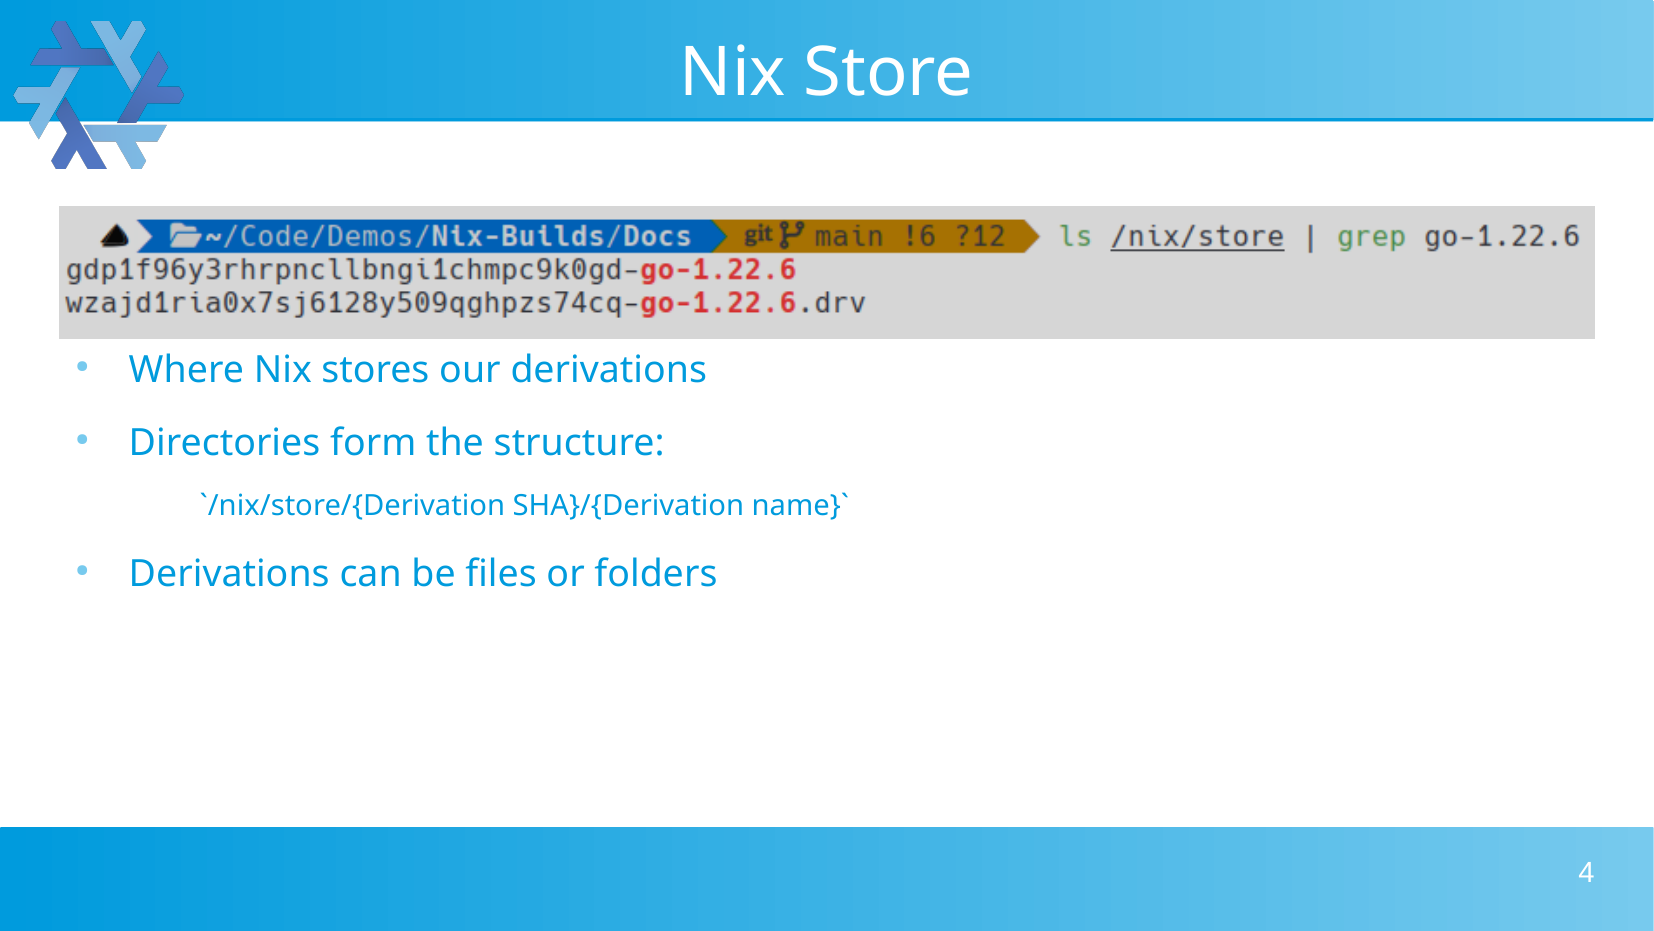

# Nix Store
Where Nix stores our derivations
Directories form the structure:
`/nix/store/{Derivation SHA}/{Derivation name}`
Derivations can be files or folders
4